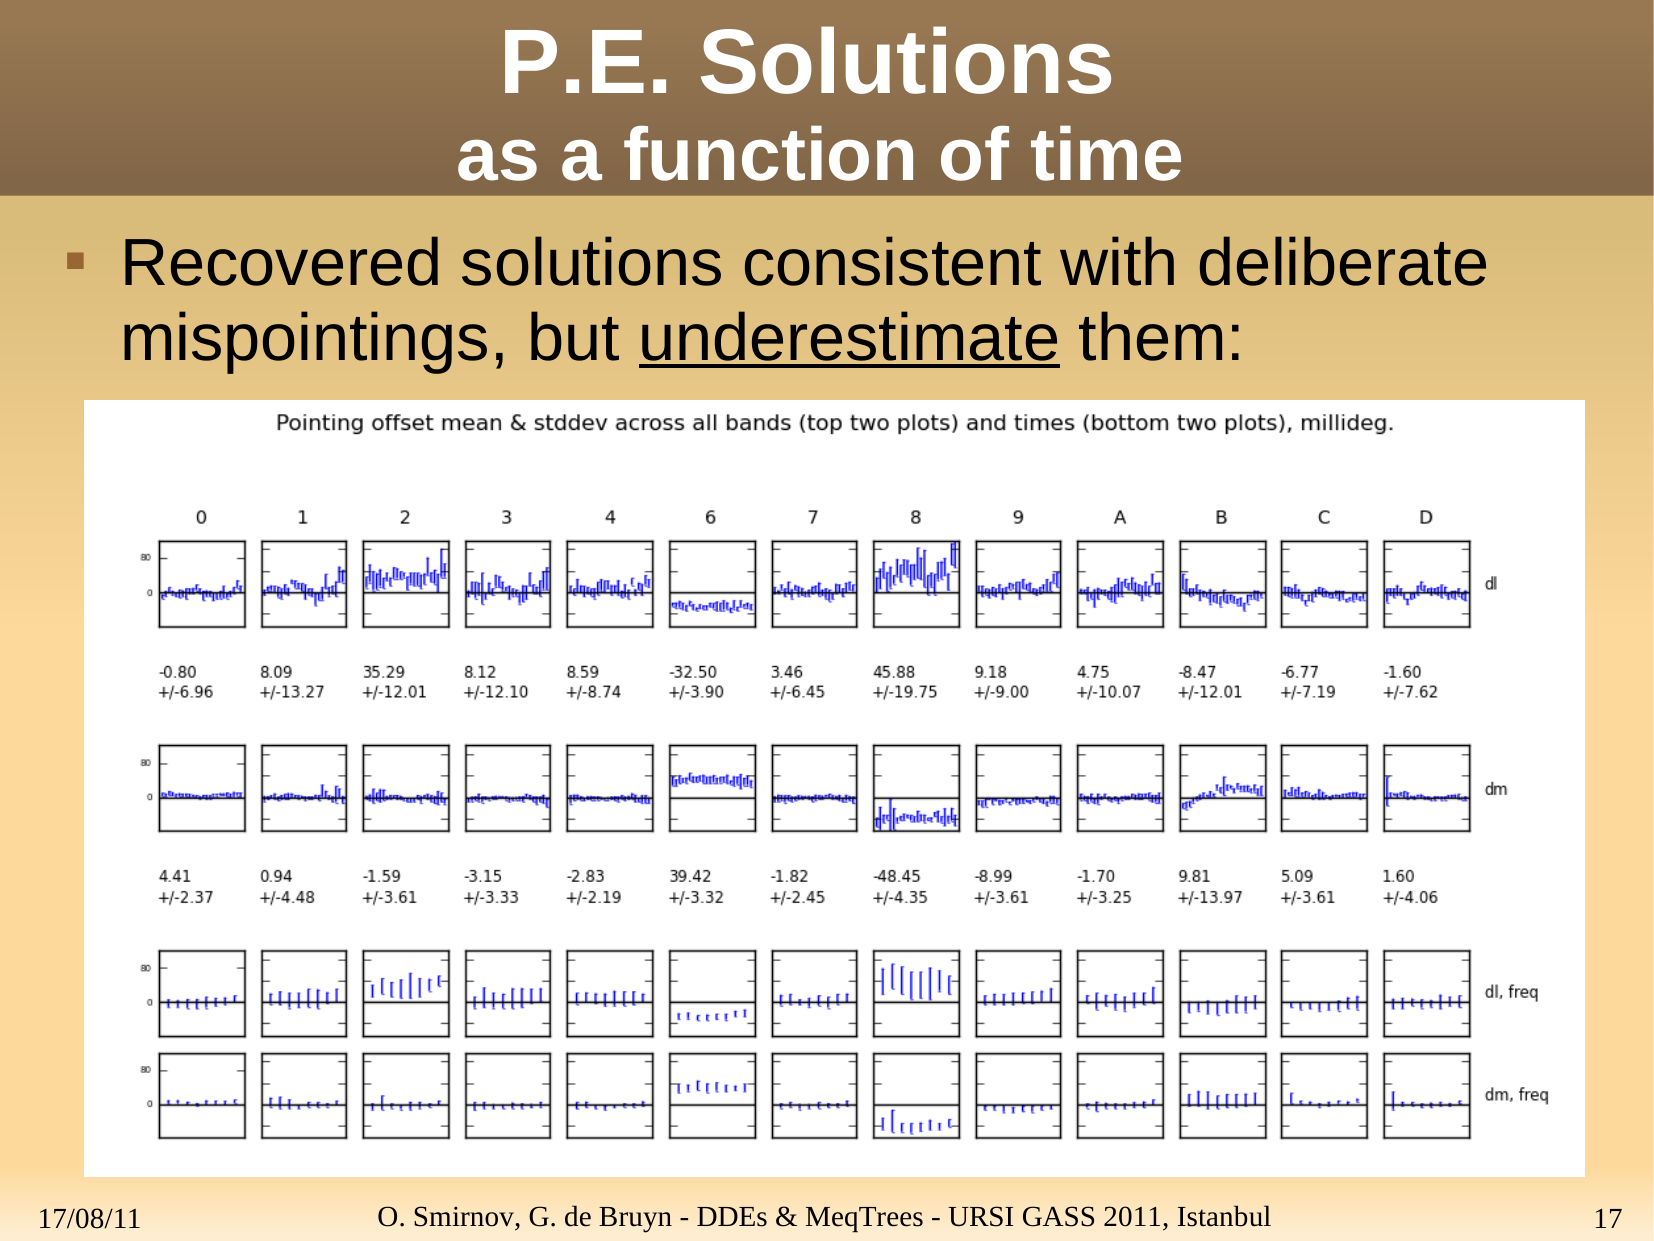

# P.E. Solutions as a function of time
Recovered solutions consistent with deliberate mispointings, but underestimate them:
O. Smirnov, G. de Bruyn - DDEs & MeqTrees - URSI GASS 2011, Istanbul
17/08/11
17